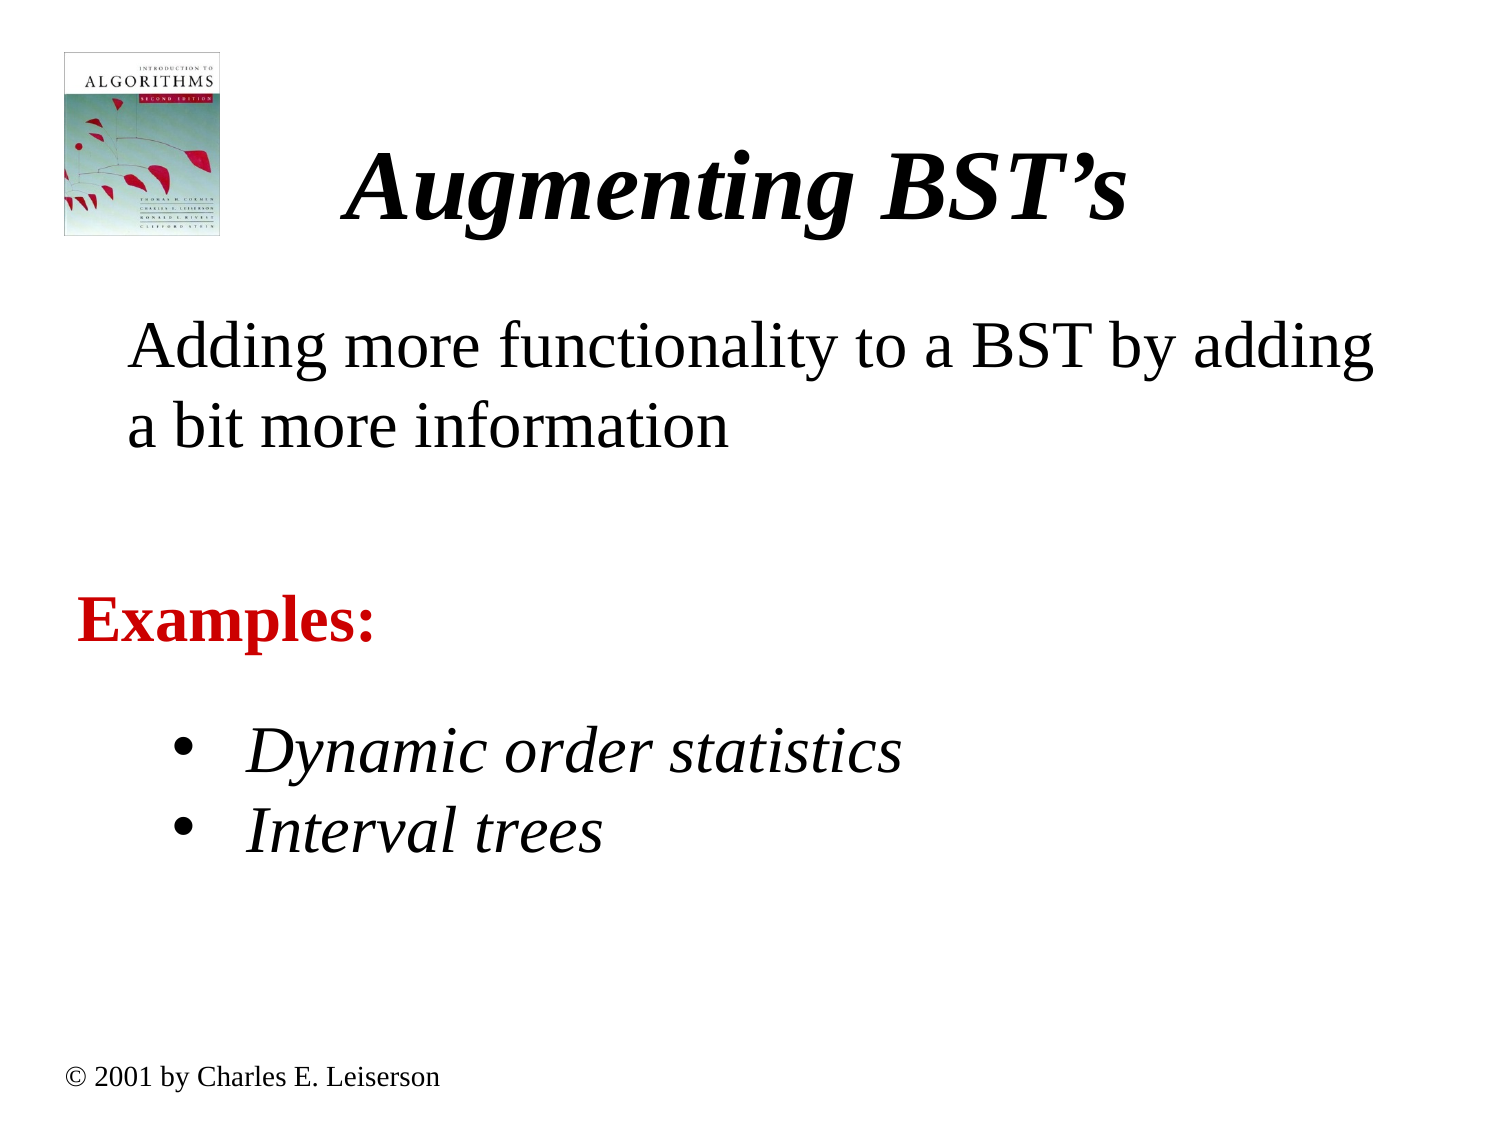

# Augmenting BST’s
Adding more functionality to a BST by adding a bit more information
Examples:
Dynamic order statistics
Interval trees